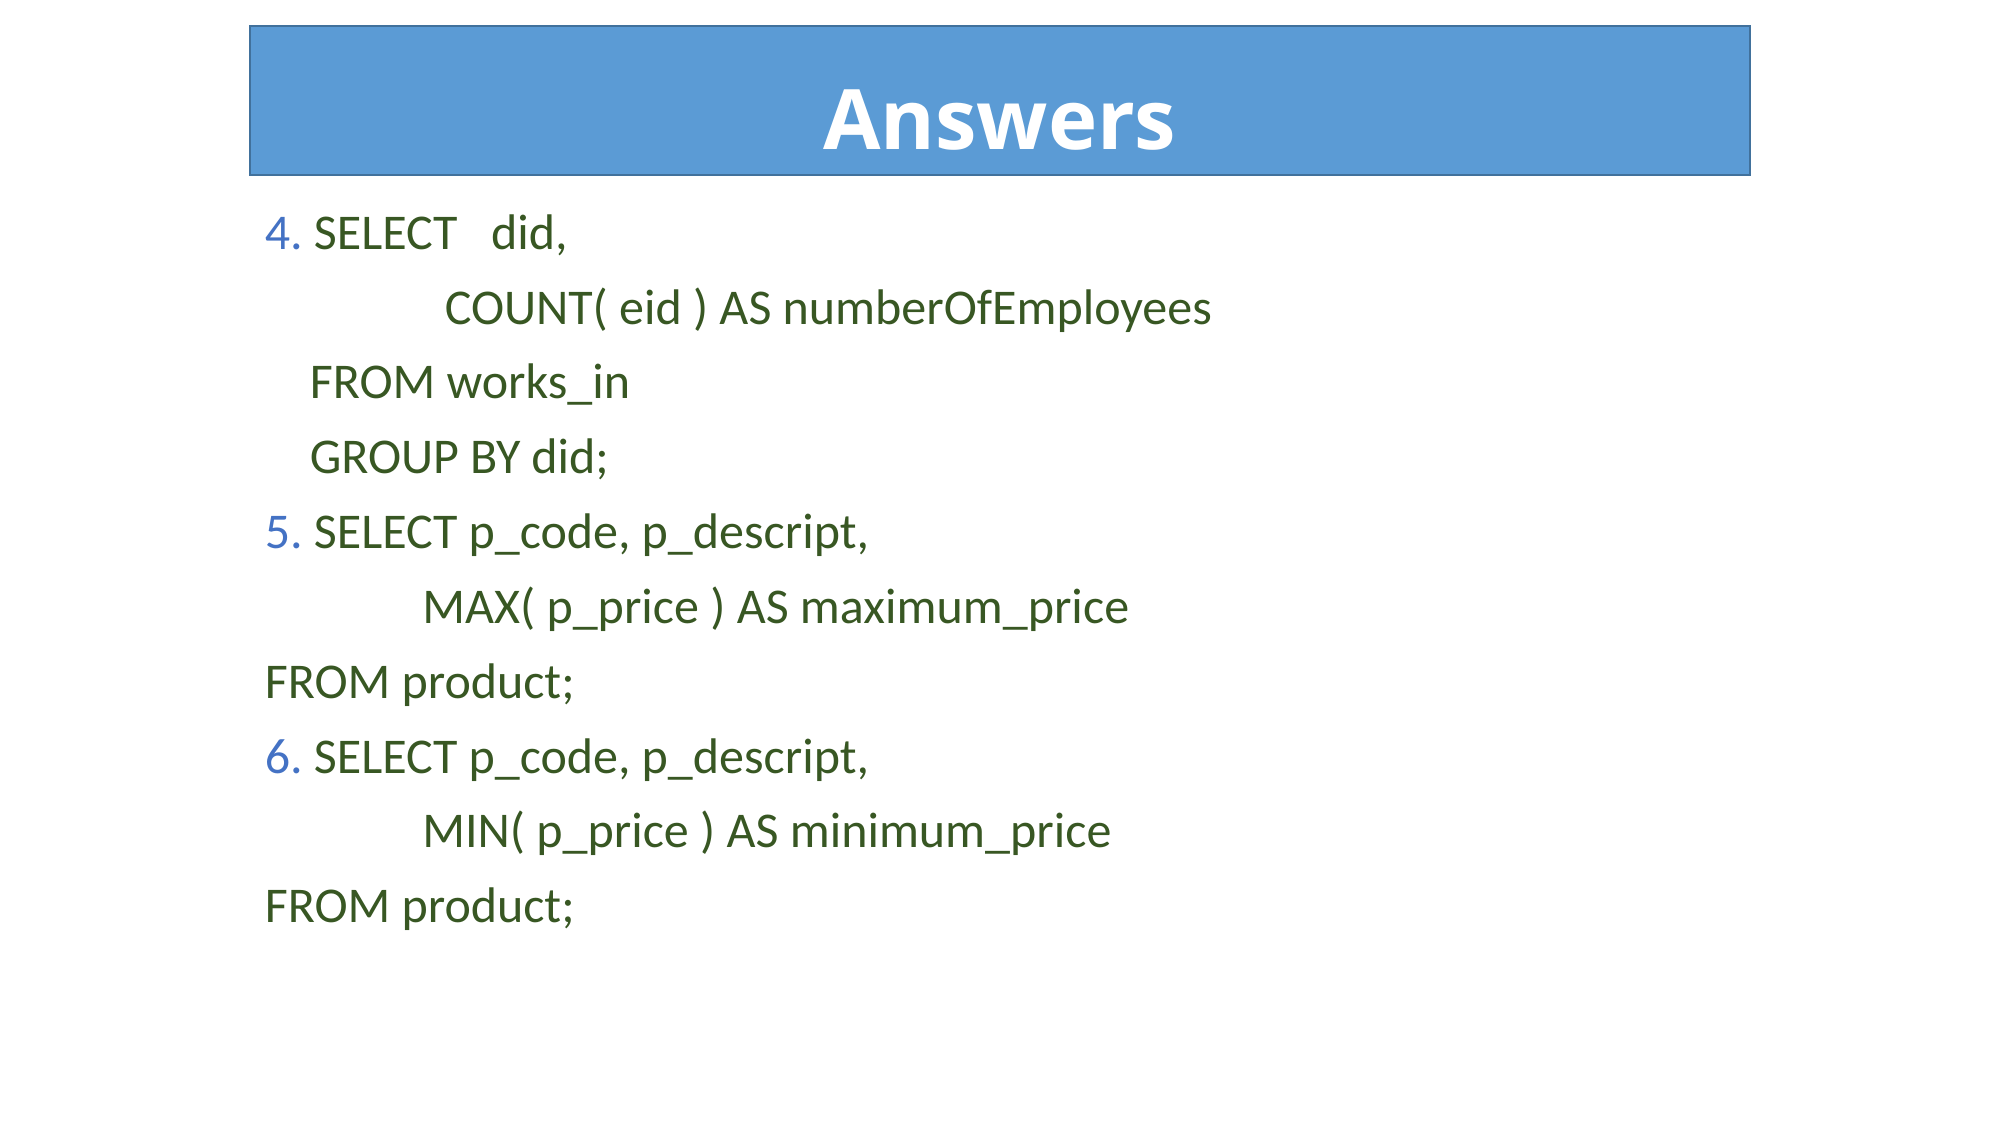

# Answers
4. SELECT did,
 COUNT( eid ) AS numberOfEmployees
 FROM works_in
 GROUP BY did;
5. SELECT p_code, p_descript,
 MAX( p_price ) AS maximum_price
FROM product;
6. SELECT p_code, p_descript,
 MIN( p_price ) AS minimum_price
FROM product;